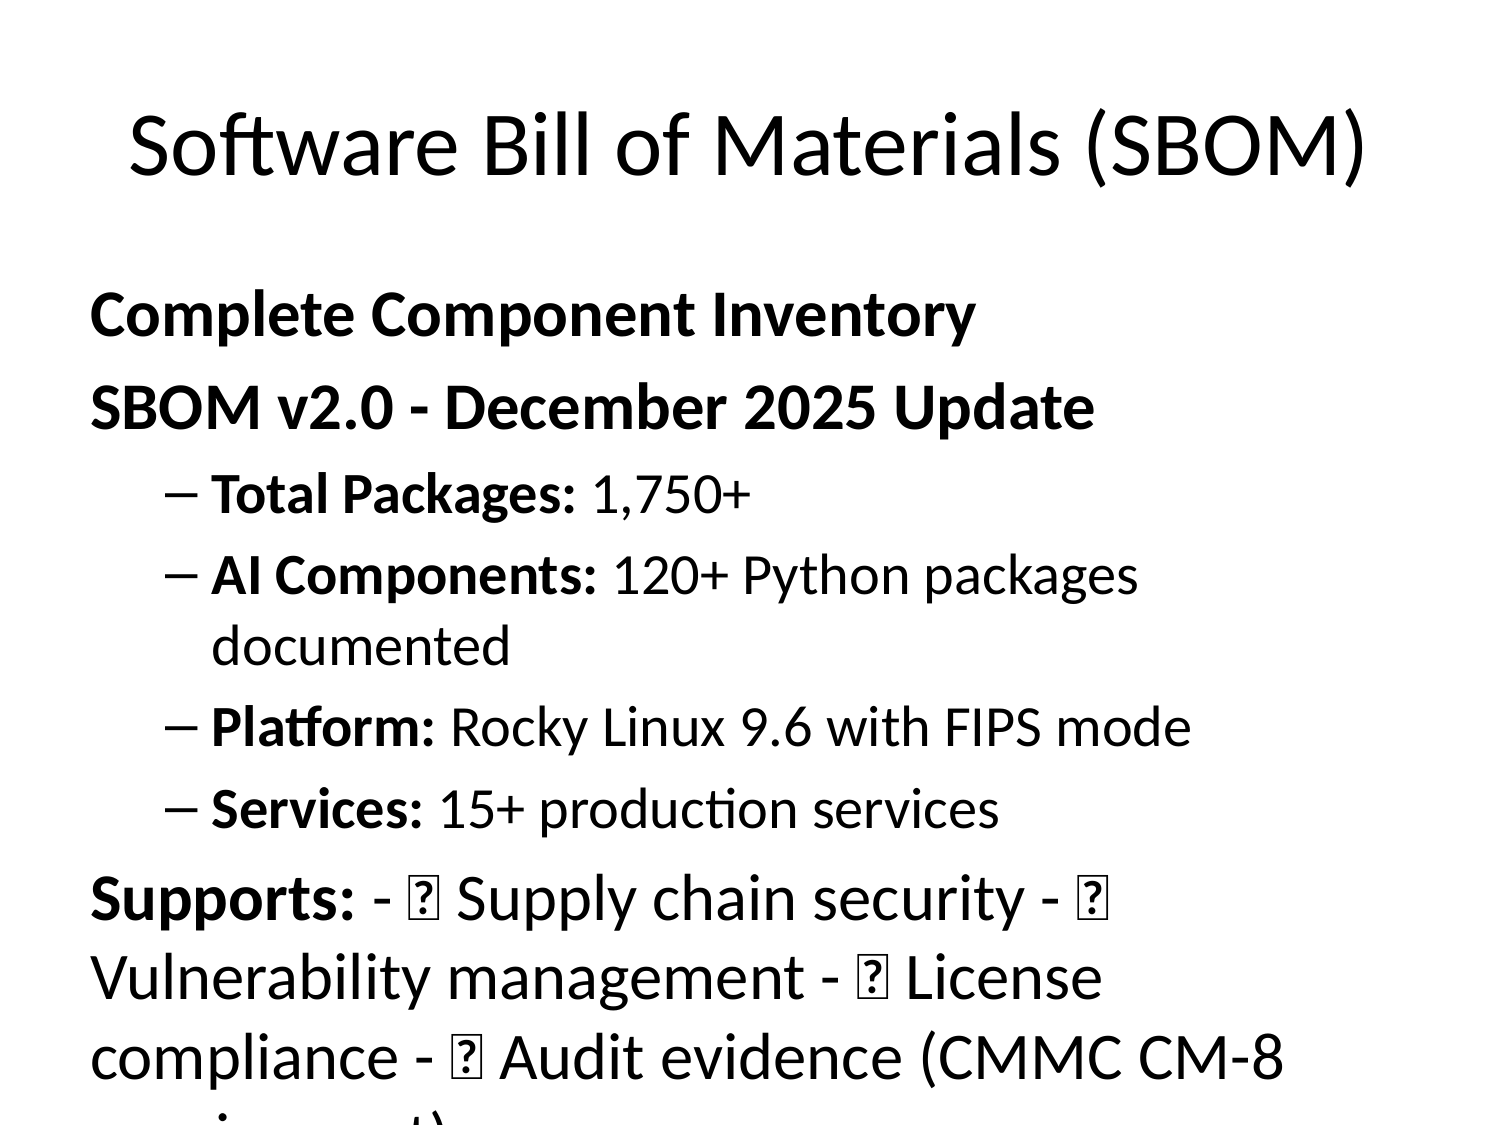

# Software Bill of Materials (SBOM)
Complete Component Inventory
SBOM v2.0 - December 2025 Update
Total Packages: 1,750+
AI Components: 120+ Python packages documented
Platform: Rocky Linux 9.6 with FIPS mode
Services: 15+ production services
Supports: - ✅ Supply chain security - ✅ Vulnerability management - ✅ License compliance - ✅ Audit evidence (CMMC CM-8 requirement)
Available: https://192.168.1.10/Software_Bill_of_Materials.md